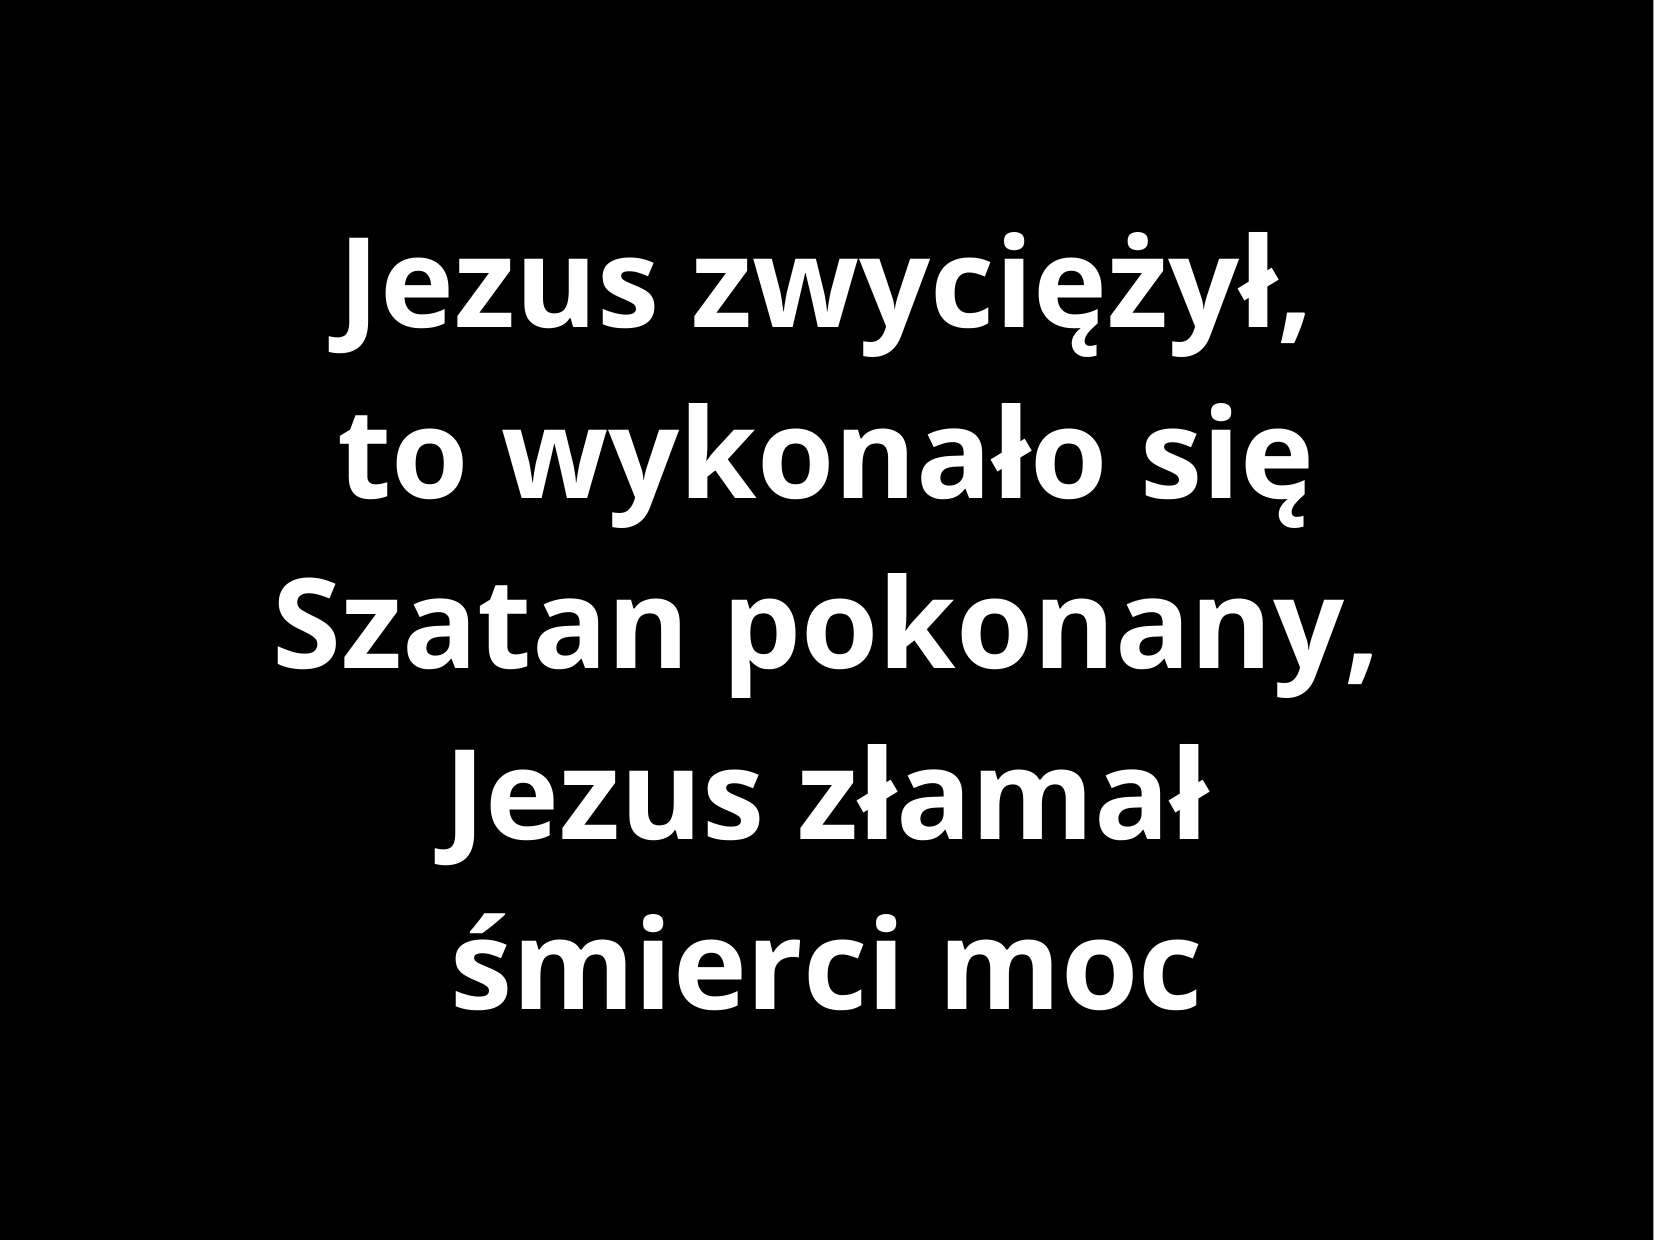

# Jezus zwyciężył,
to wykonało się
Szatan pokonany,
Jezus złamał
śmierci moc